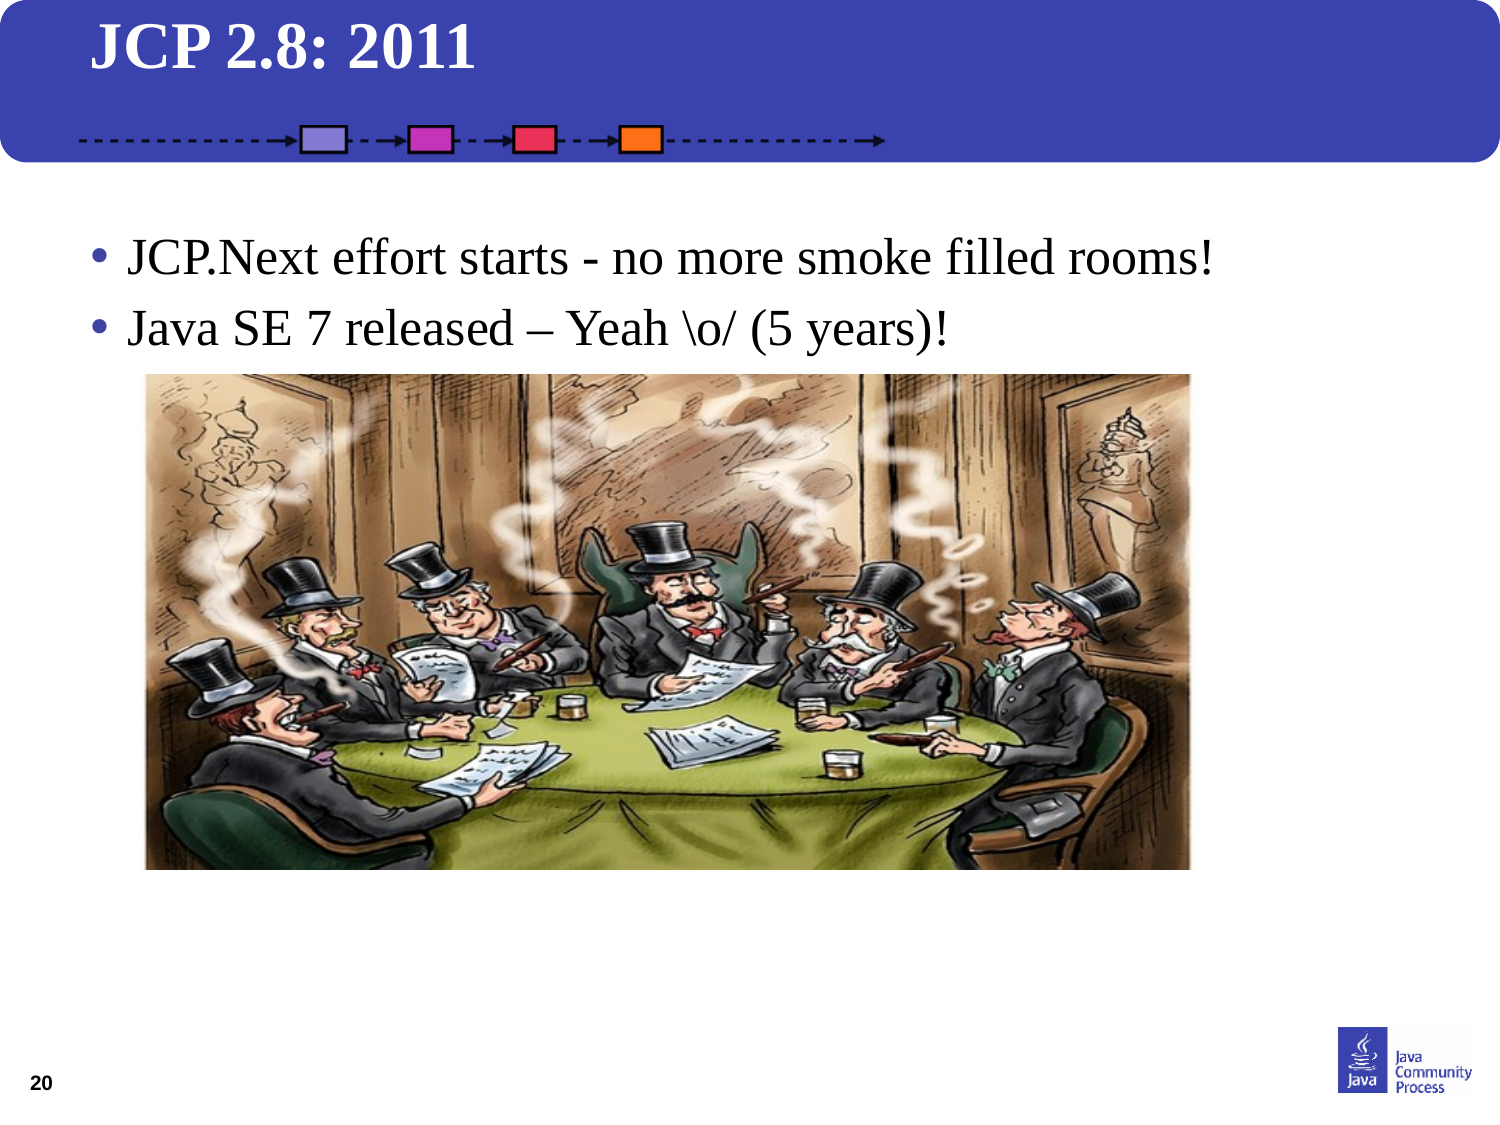

# JCP 2.8: 2011
JCP.Next effort starts - no more smoke filled rooms!
Java SE 7 released – Yeah \o/ (5 years)!